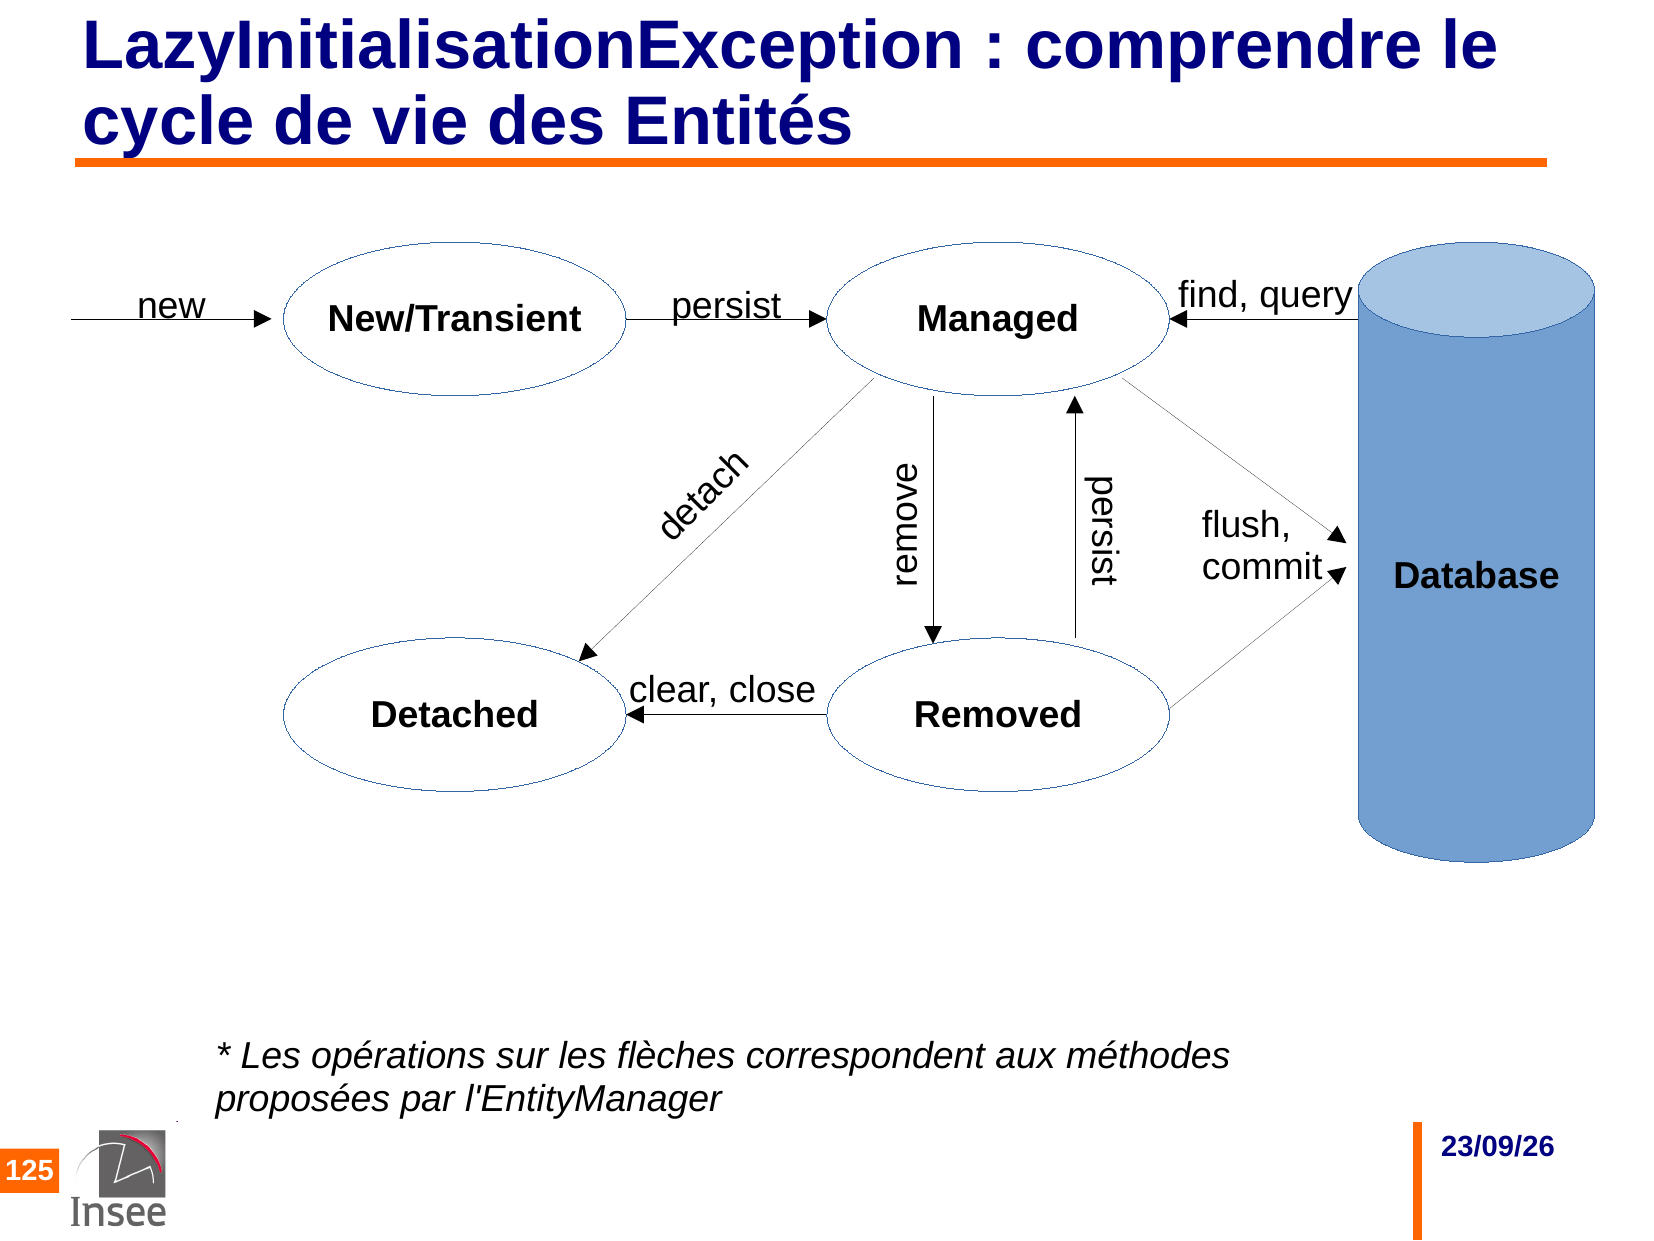

# LazyInitialisationException : comprendre le cycle de vie des Entités
New/Transient
Managed
Database
find, query
new
persist
detach
remove
flush, commit
persist
Detached
Removed
clear, close
* Les opérations sur les flèches correspondent aux méthodes proposées par l'EntityManager
125